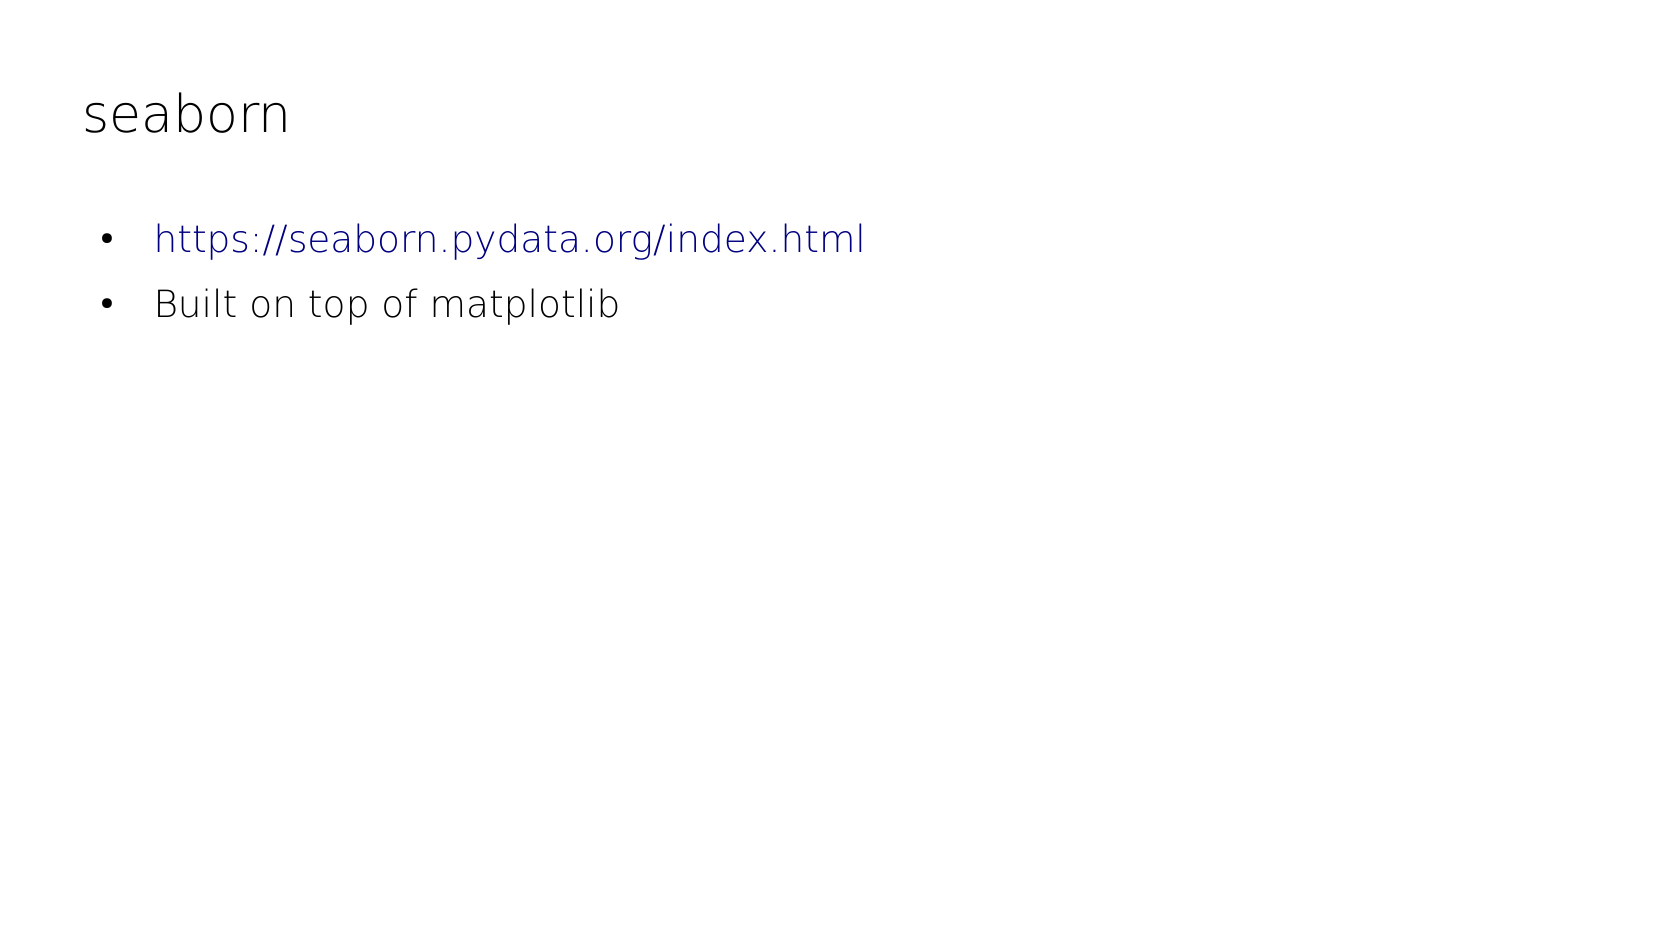

# seaborn
https://seaborn.pydata.org/index.html
Built on top of matplotlib